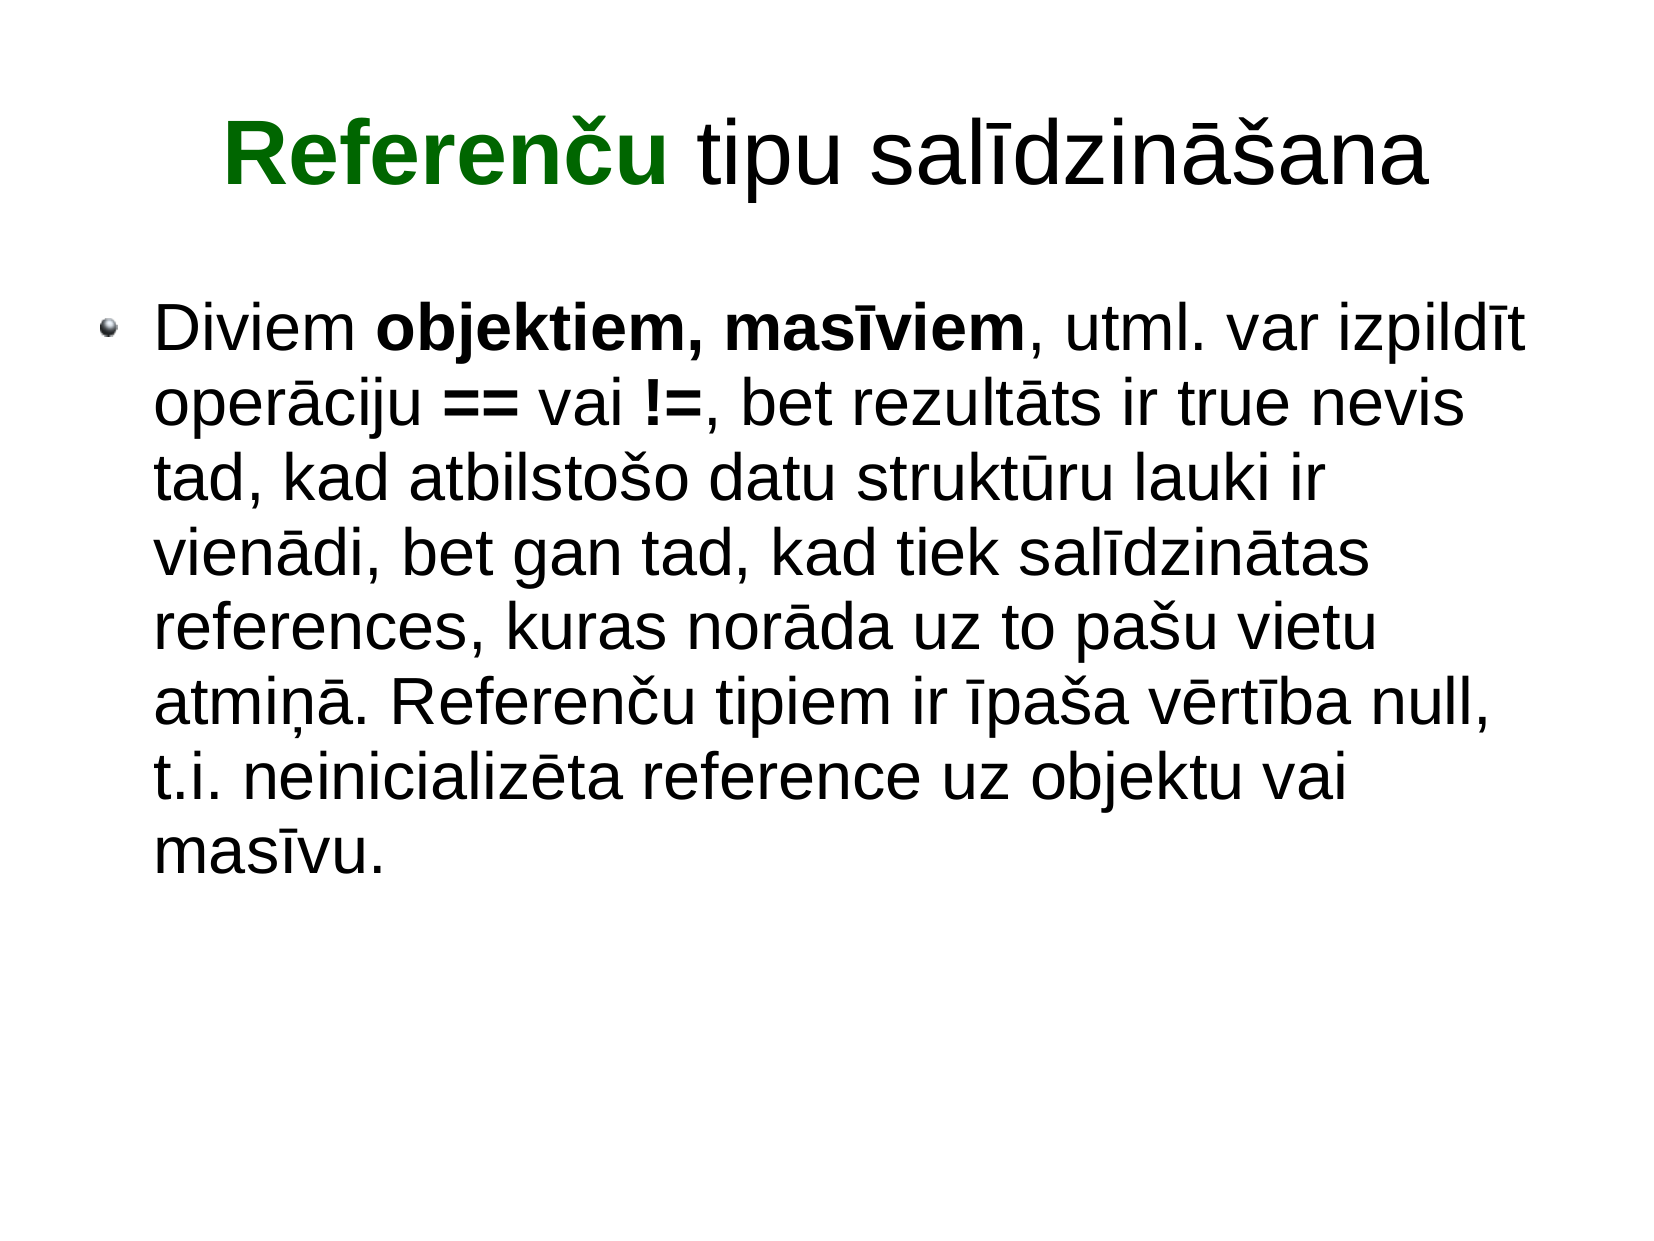

# Referenču tipu salīdzināšana
Diviem objektiem, masīviem, utml. var izpildīt operāciju == vai !=, bet rezultāts ir true nevis tad, kad atbilstošo datu struktūru lauki ir vienādi, bet gan tad, kad tiek salīdzinātas references, kuras norāda uz to pašu vietu atmiņā. Referenču tipiem ir īpaša vērtība null, t.i. neinicializēta reference uz objektu vai masīvu.